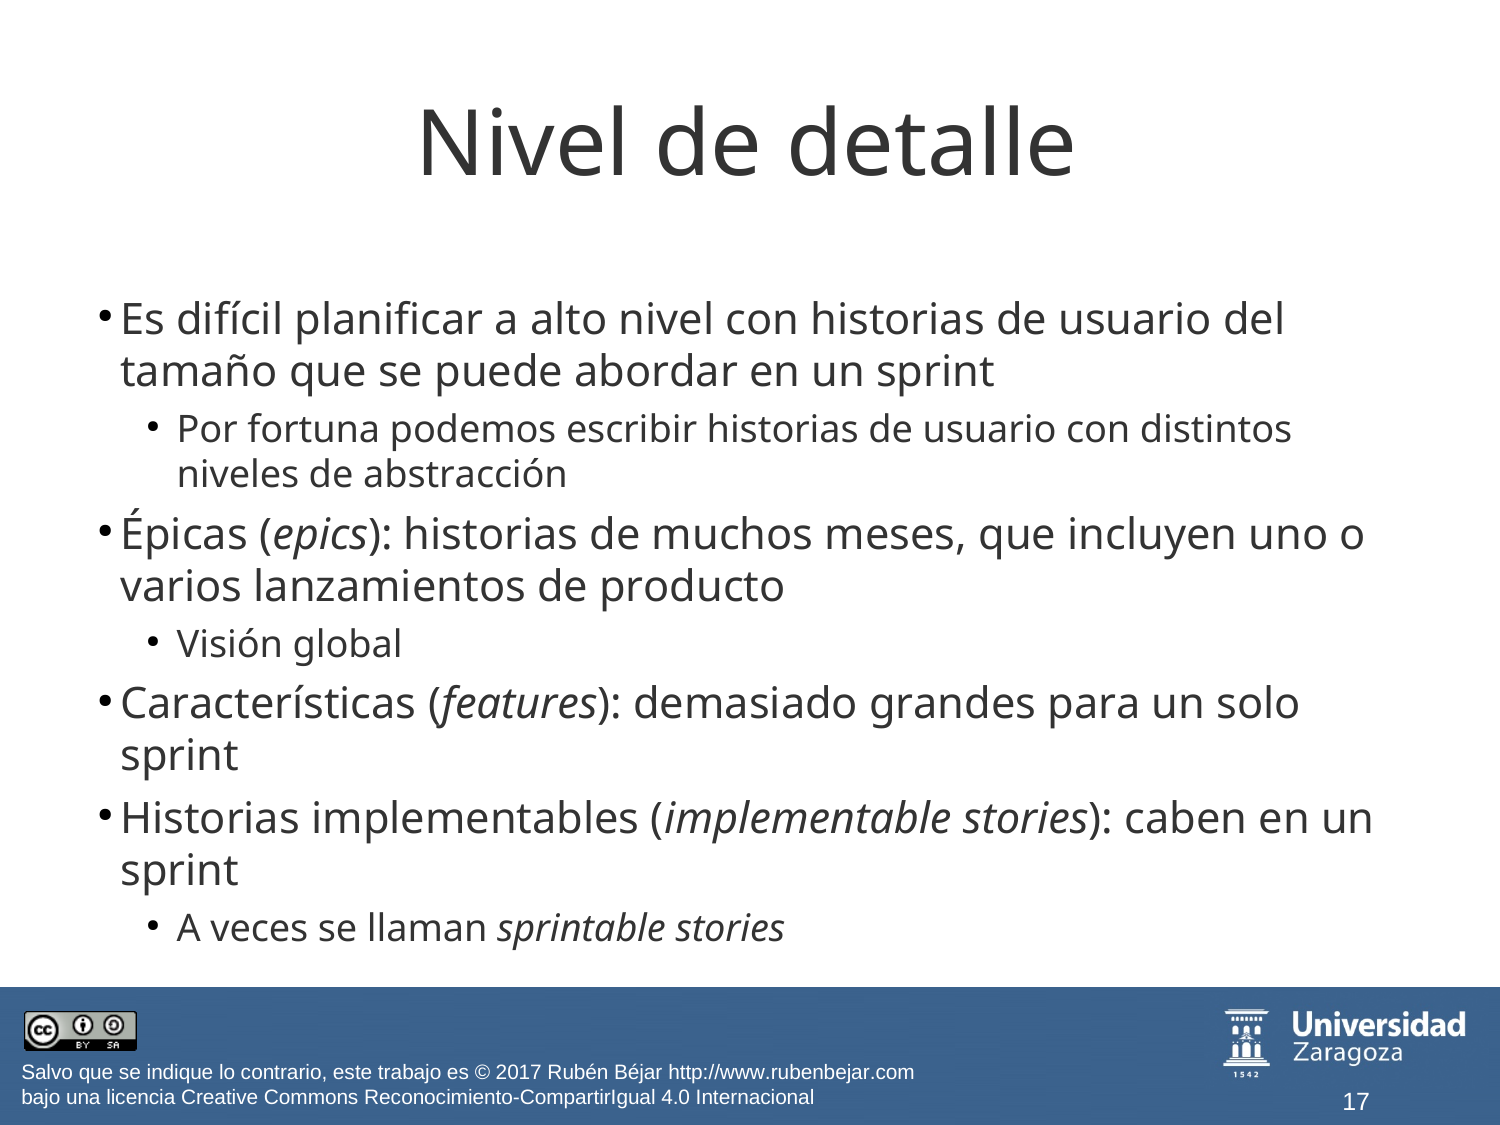

# Nivel de detalle
Es difícil planificar a alto nivel con historias de usuario del tamaño que se puede abordar en un sprint
Por fortuna podemos escribir historias de usuario con distintos niveles de abstracción
Épicas (epics): historias de muchos meses, que incluyen uno o varios lanzamientos de producto
Visión global
Características (features): demasiado grandes para un solo sprint
Historias implementables (implementable stories): caben en un sprint
A veces se llaman sprintable stories